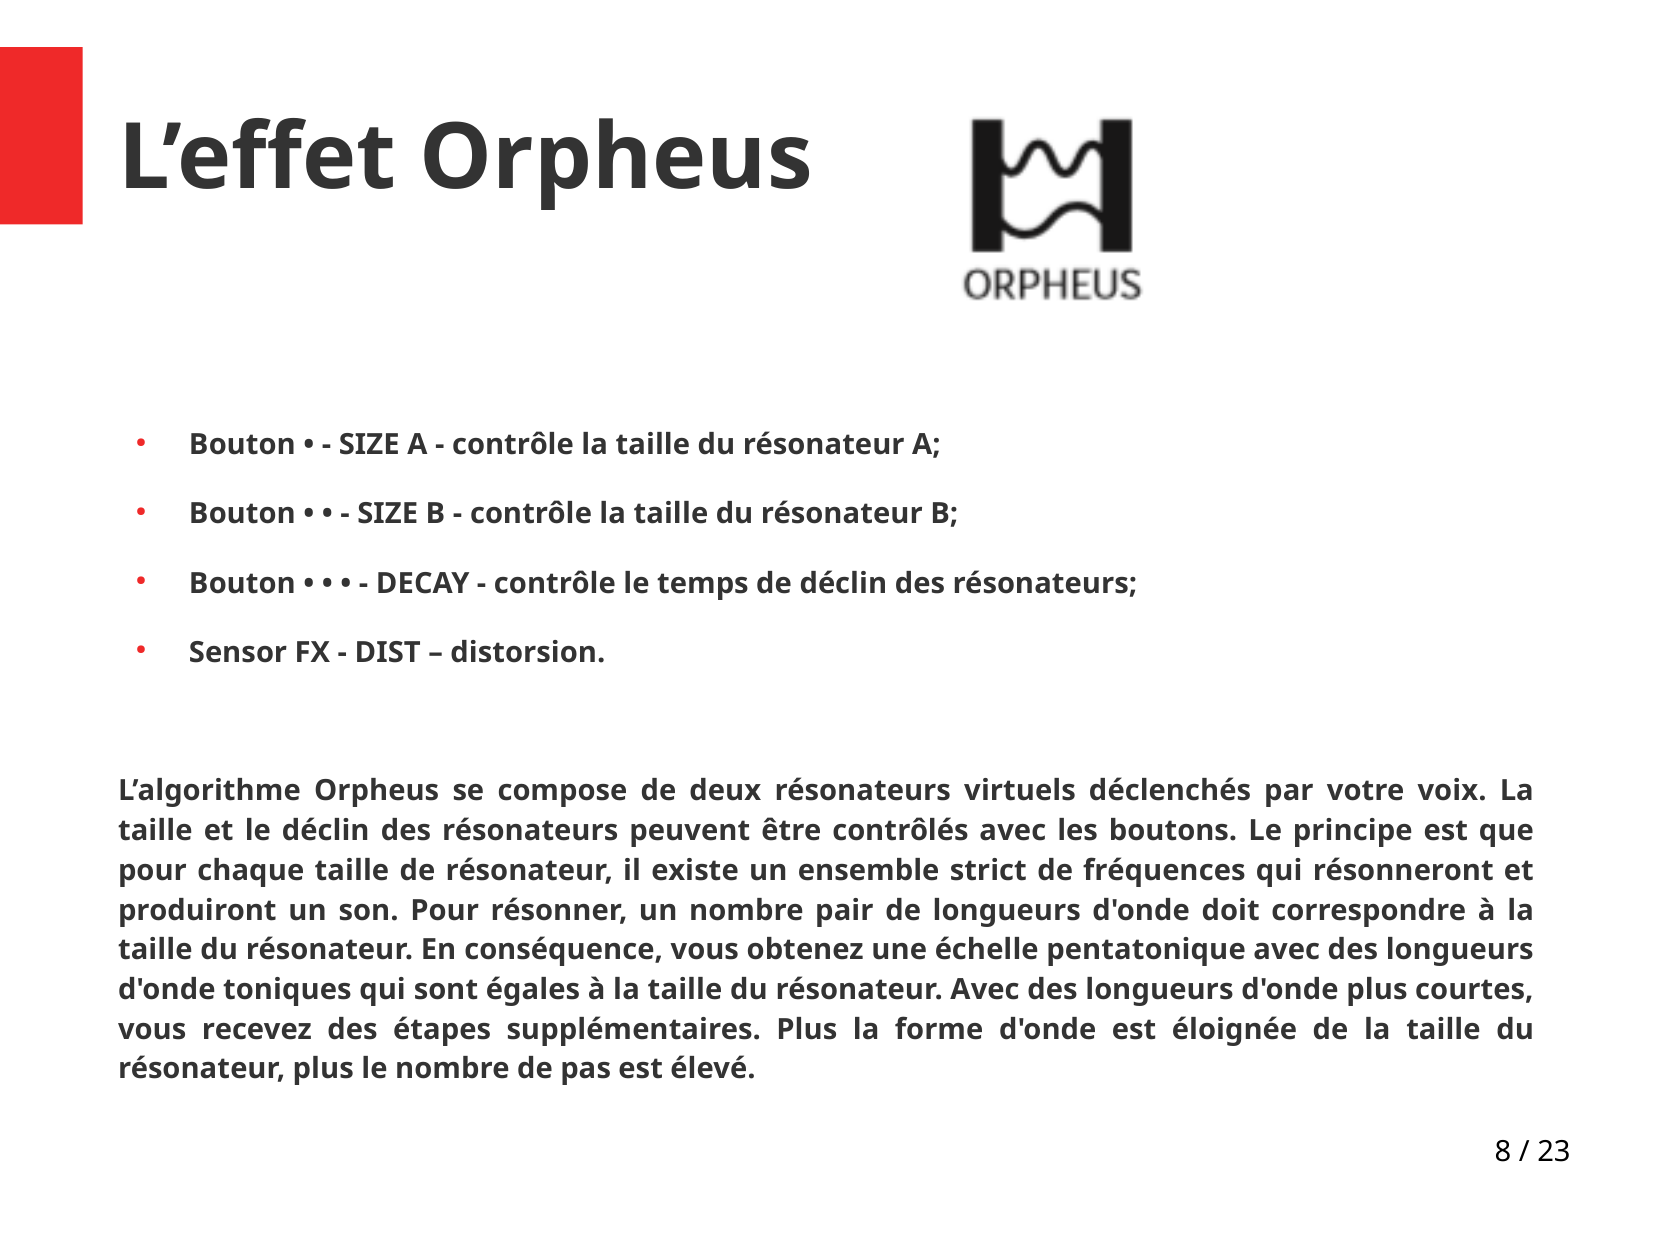

# L’effet Orpheus
Bouton • - SIZE A - contrôle la taille du résonateur А;
Bouton • • - SIZE B - contrôle la taille du résonateur B;
Bouton • • • - DECAY - contrôle le temps de déclin des résonateurs;
Sensor FX - DIST – distorsion.
L’algorithme Orpheus se compose de deux résonateurs virtuels déclenchés par votre voix. La taille et le déclin des résonateurs peuvent être contrôlés avec les boutons. Le principe est que pour chaque taille de résonateur, il existe un ensemble strict de fréquences qui résonneront et produiront un son. Pour résonner, un nombre pair de longueurs d'onde doit correspondre à la taille du résonateur. En conséquence, vous obtenez une échelle pentatonique avec des longueurs d'onde toniques qui sont égales à la taille du résonateur. Avec des longueurs d'onde plus courtes, vous recevez des étapes supplémentaires. Plus la forme d'onde est éloignée de la taille du résonateur, plus le nombre de pas est élevé.
8